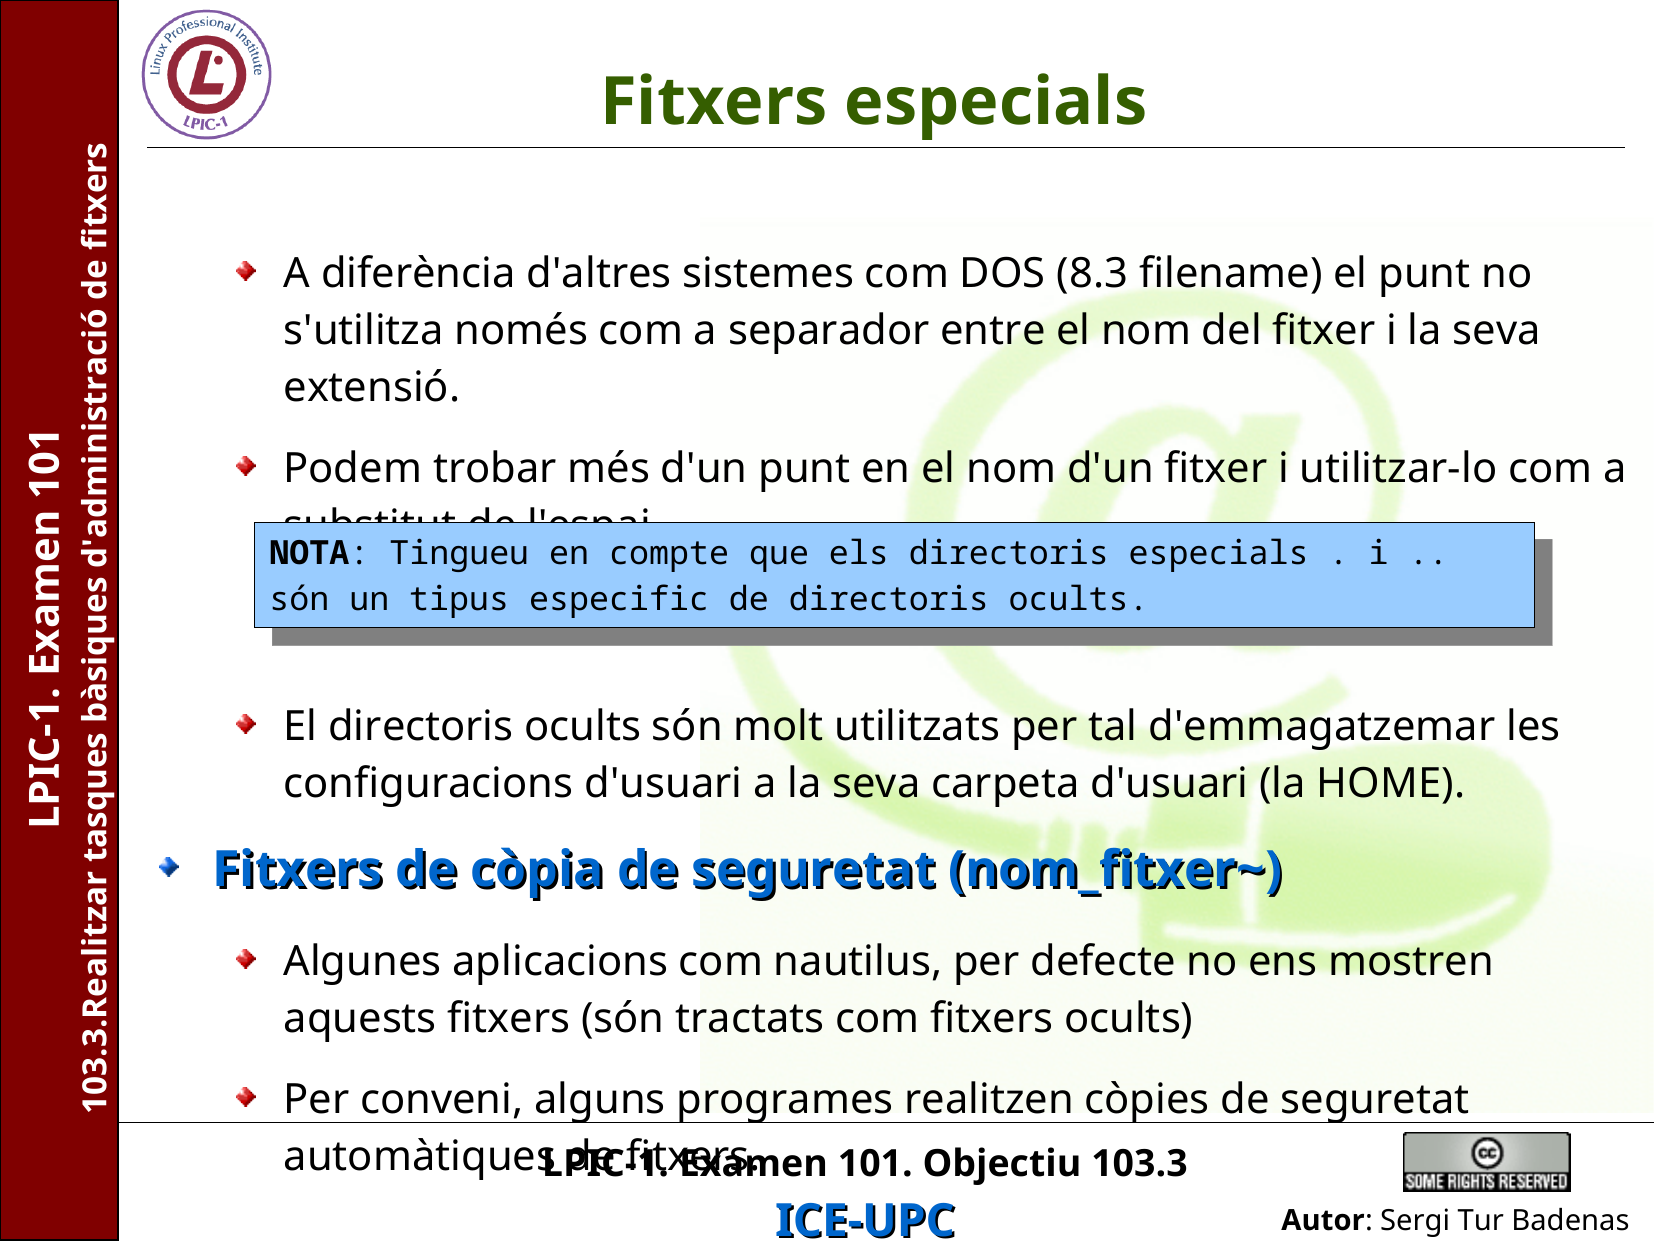

# Fitxers especials
A diferència d'altres sistemes com DOS (8.3 filename) el punt no s'utilitza només com a separador entre el nom del fitxer i la seva extensió.
Podem trobar més d'un punt en el nom d'un fitxer i utilitzar-lo com a substitut de l'espai
El directoris ocults són molt utilitzats per tal d'emmagatzemar les configuracions d'usuari a la seva carpeta d'usuari (la HOME).
Fitxers de còpia de seguretat (nom_fitxer~)
Algunes aplicacions com nautilus, per defecte no ens mostren aquests fitxers (són tractats com fitxers ocults)
Per conveni, alguns programes realitzen còpies de seguretat automàtiques de fitxers.
NOTA: Tingueu en compte que els directoris especials . i .. són un tipus especific de directoris ocults.